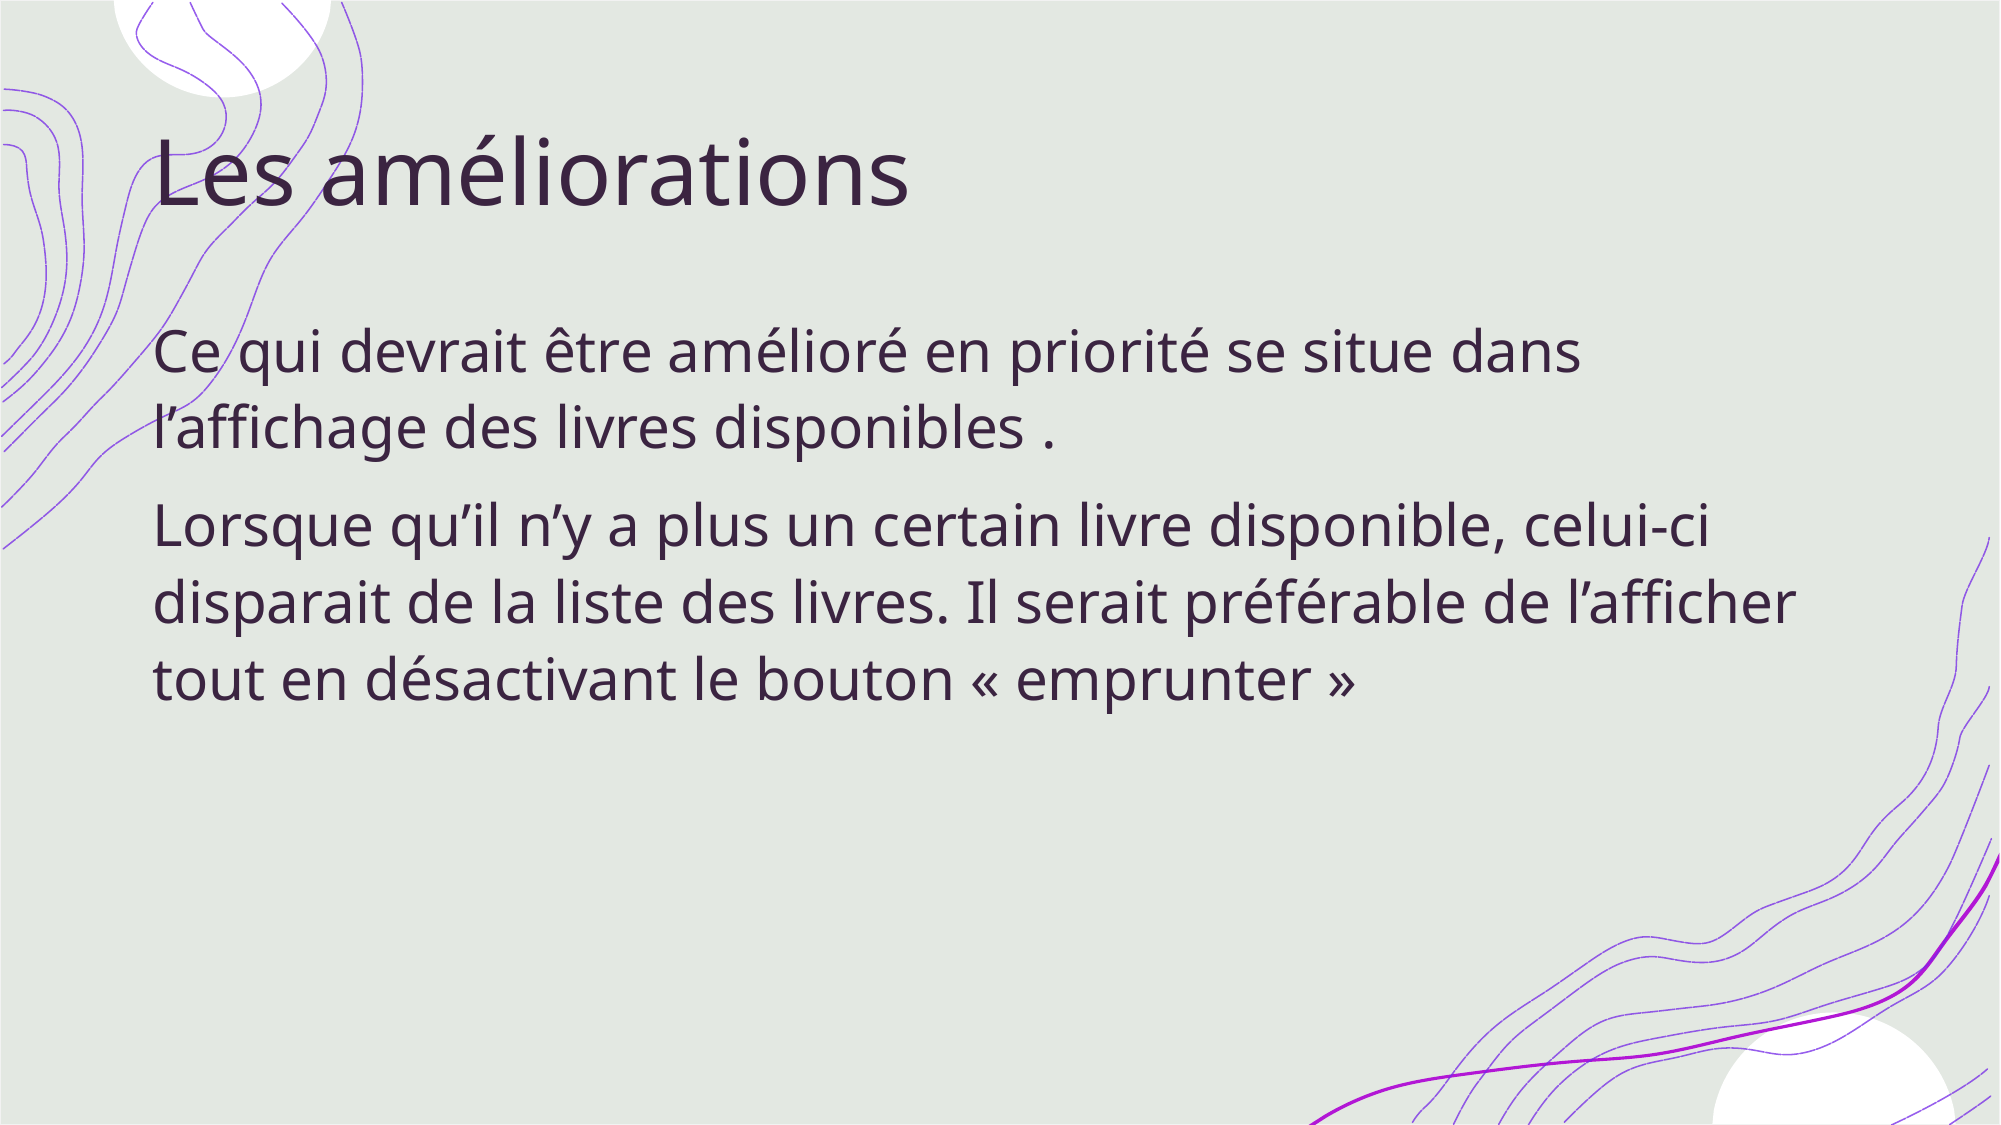

# Les améliorations
Ce qui devrait être amélioré en priorité se situe dans l’affichage des livres disponibles .
Lorsque qu’il n’y a plus un certain livre disponible, celui-ci disparait de la liste des livres. Il serait préférable de l’afficher tout en désactivant le bouton « emprunter »